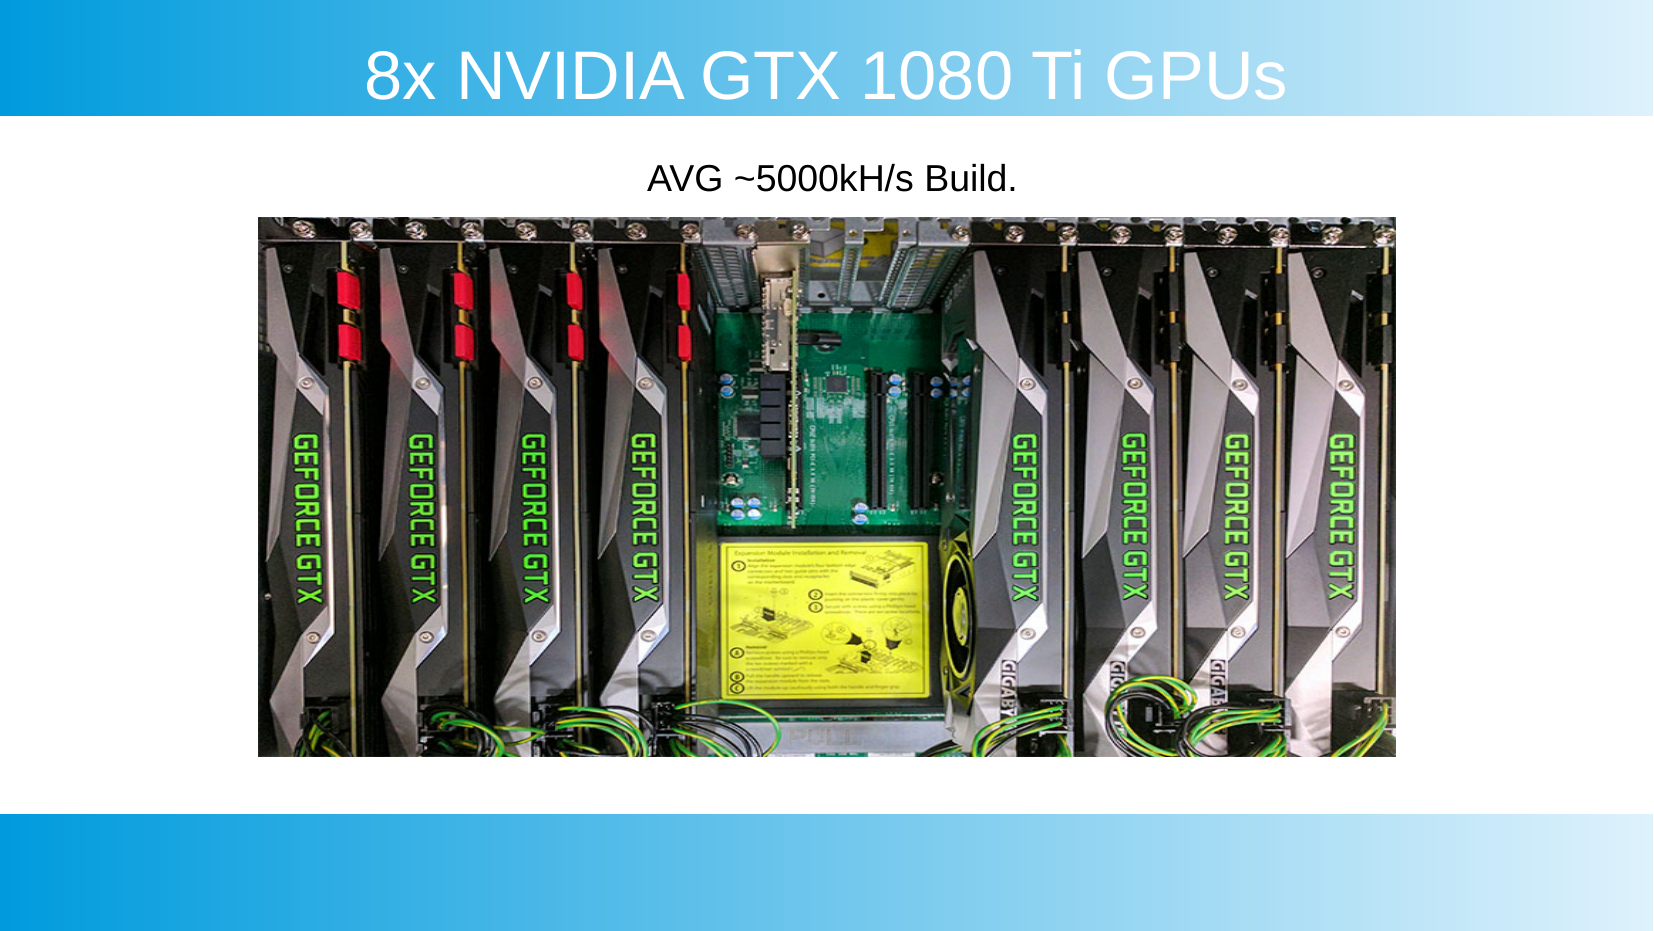

# 8x NVIDIA GTX 1080 Ti GPUs
AVG ~5000kH/s Build.